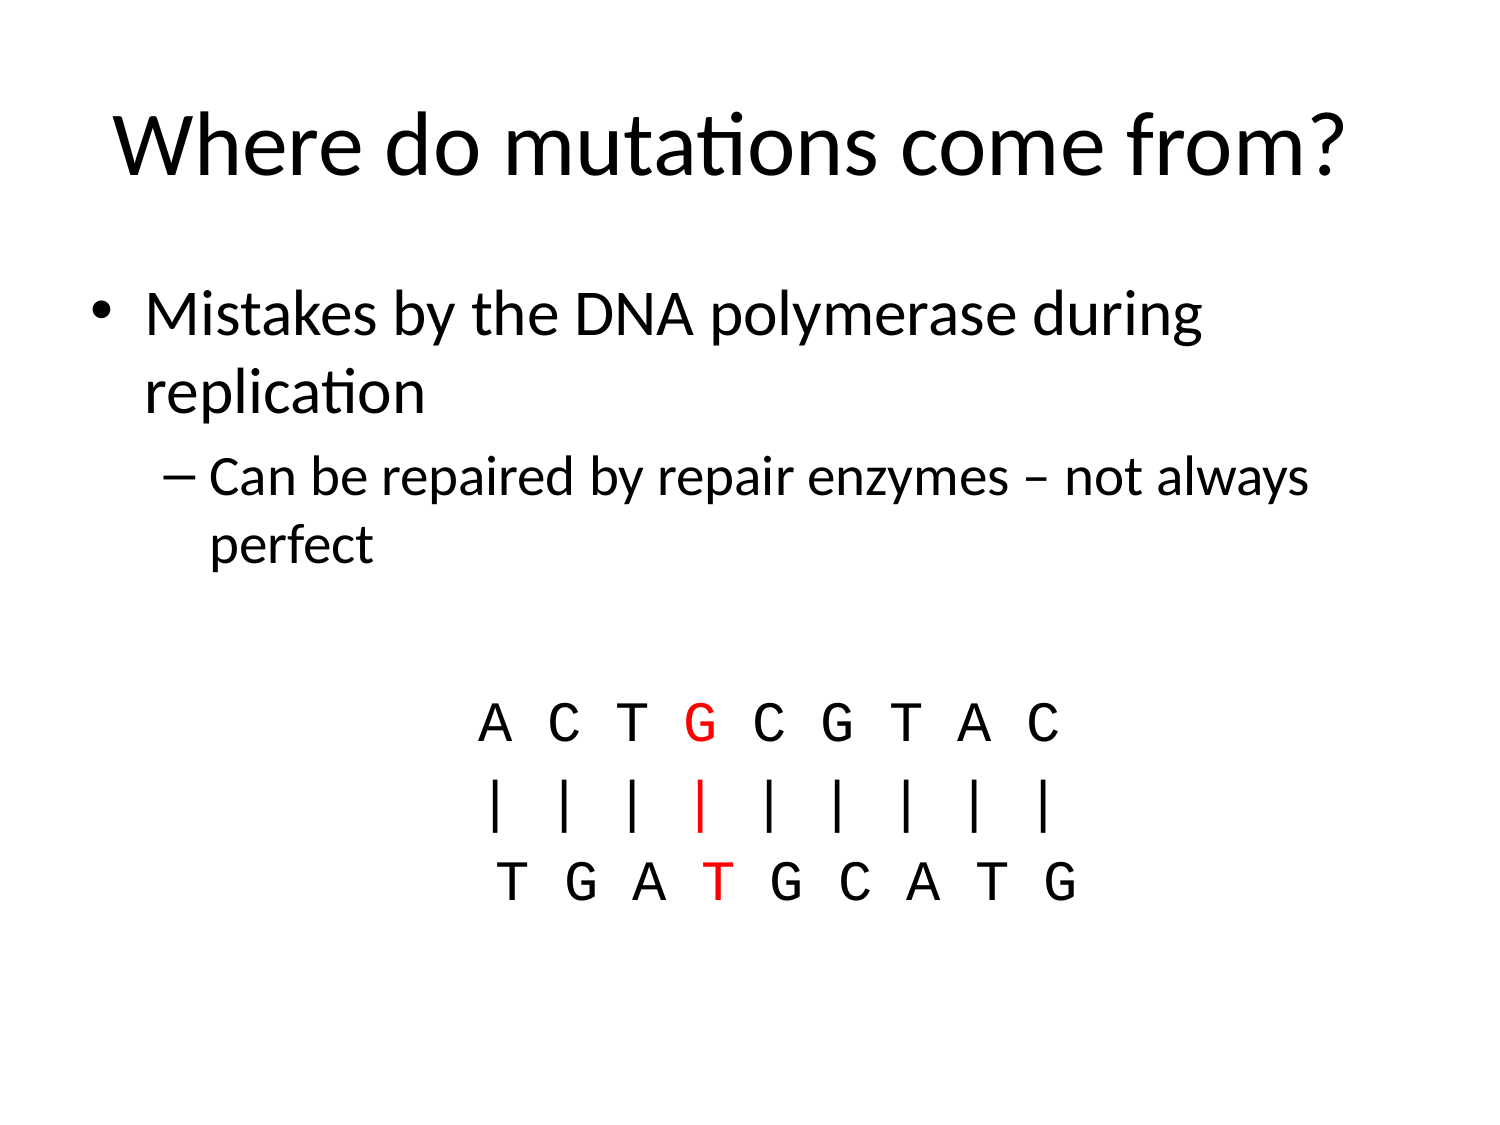

# Where do mutations come from?
Mistakes by the DNA polymerase during replication
Can be repaired by repair enzymes – not always perfect
	A C T G C G T A C
	| | | | | | | | |
	T G A T G C A T G